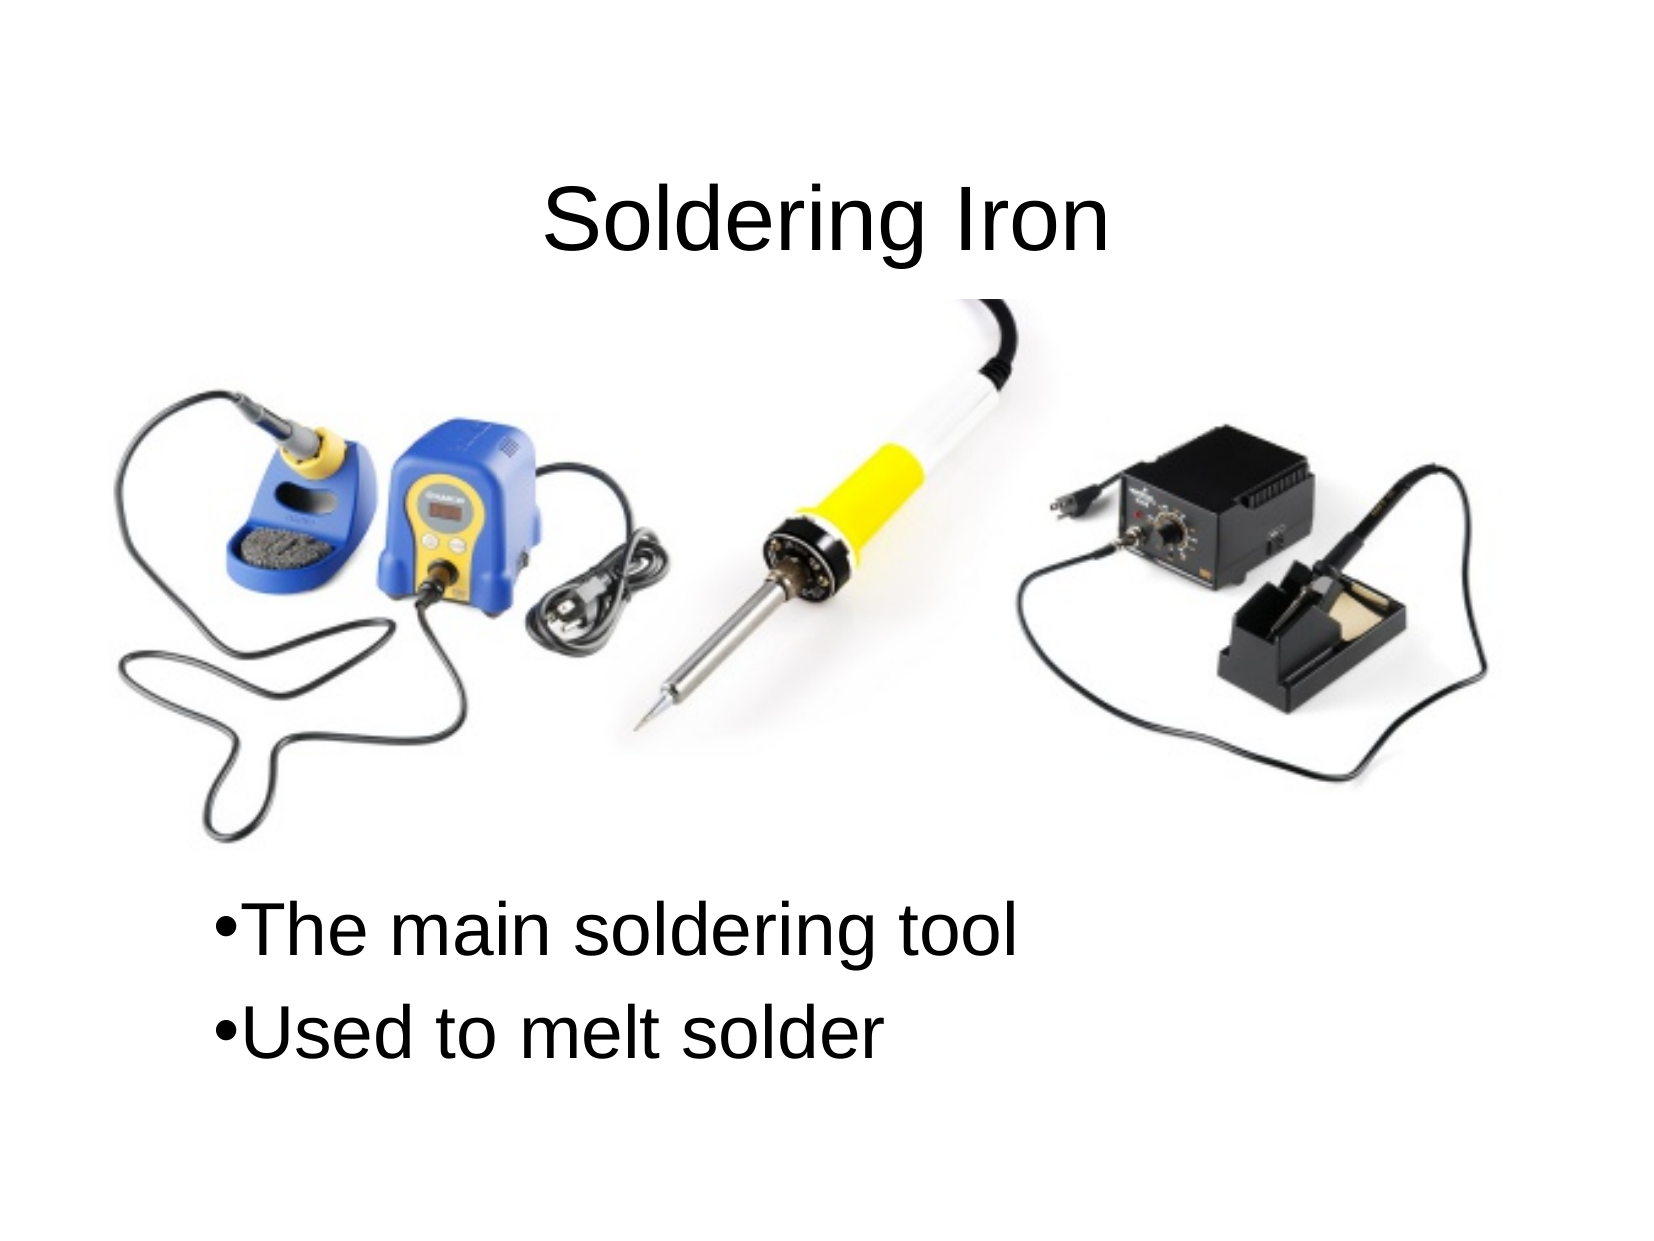

# Soldering Iron
The main soldering tool
Used to melt solder